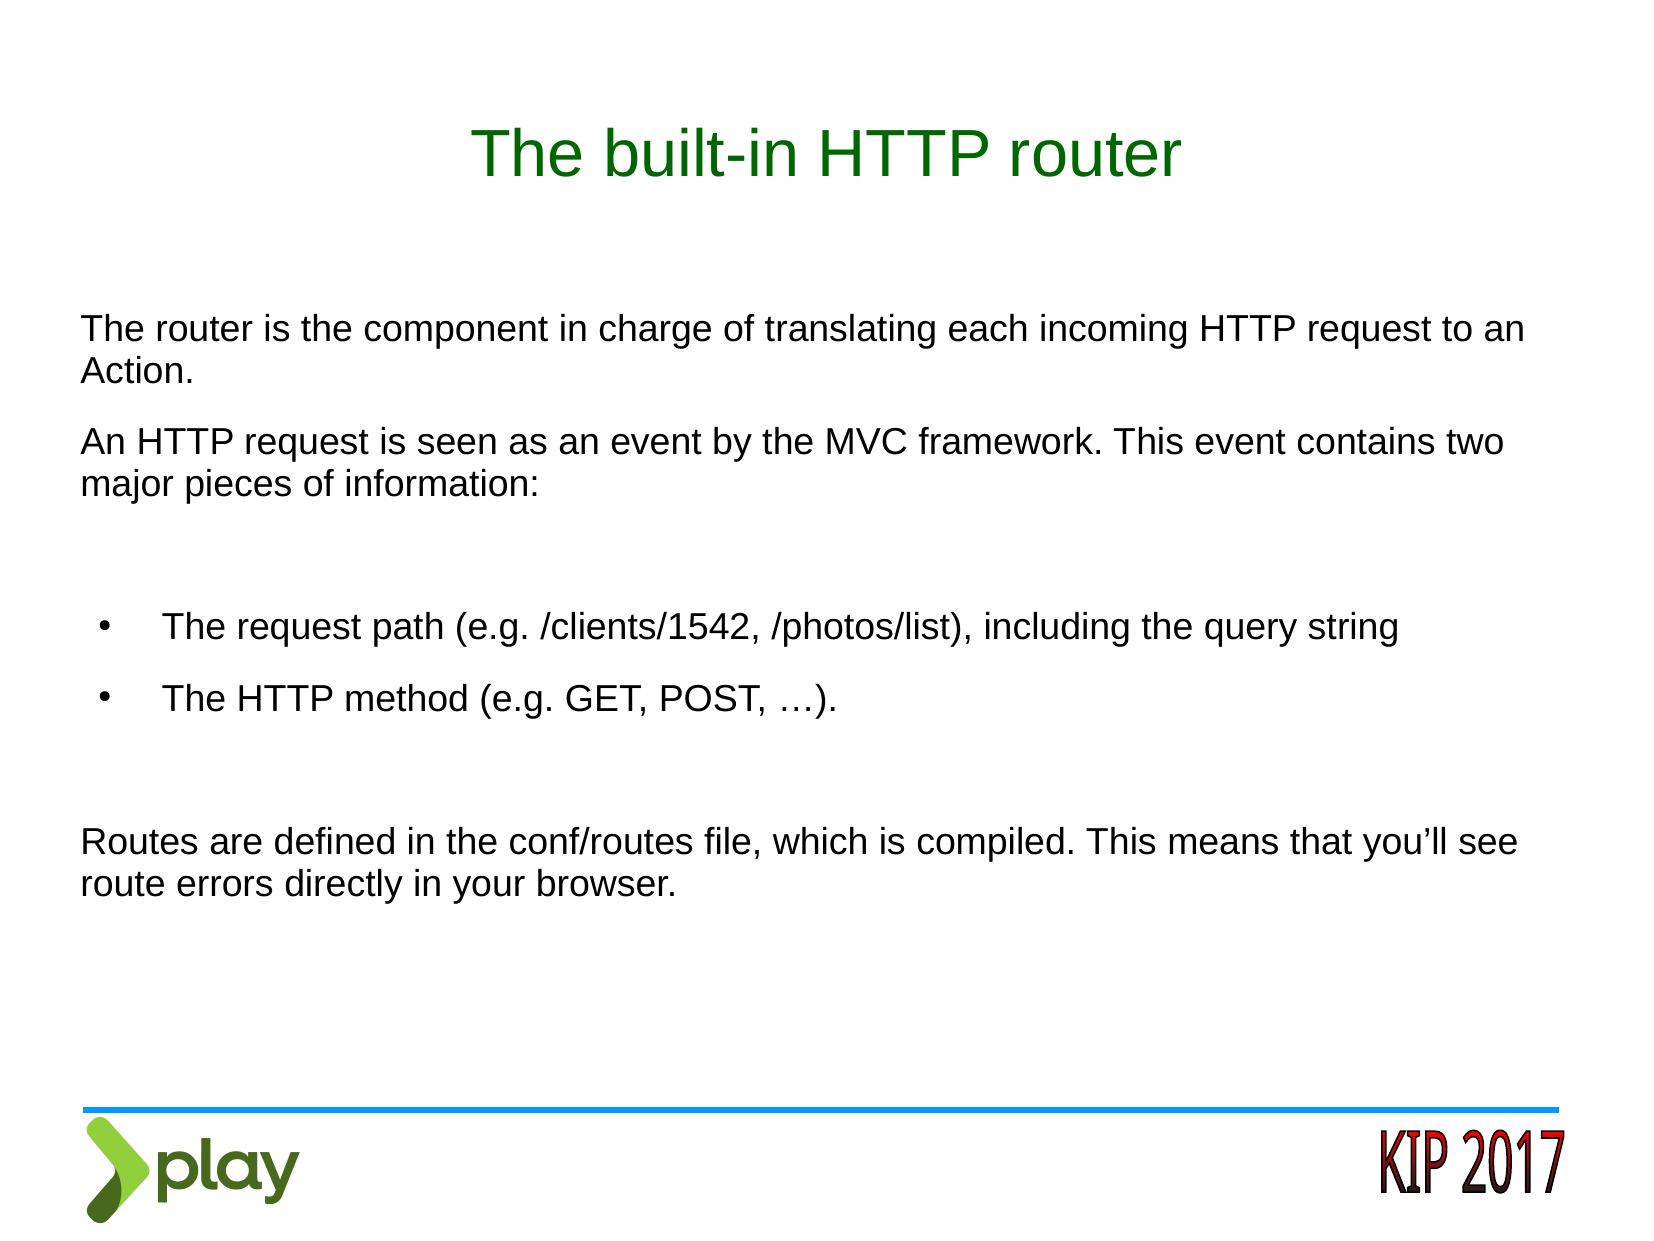

# The built-in HTTP router
The router is the component in charge of translating each incoming HTTP request to an Action.
An HTTP request is seen as an event by the MVC framework. This event contains two major pieces of information:
 The request path (e.g. /clients/1542, /photos/list), including the query string
 The HTTP method (e.g. GET, POST, …).
Routes are defined in the conf/routes file, which is compiled. This means that you’ll see route errors directly in your browser.